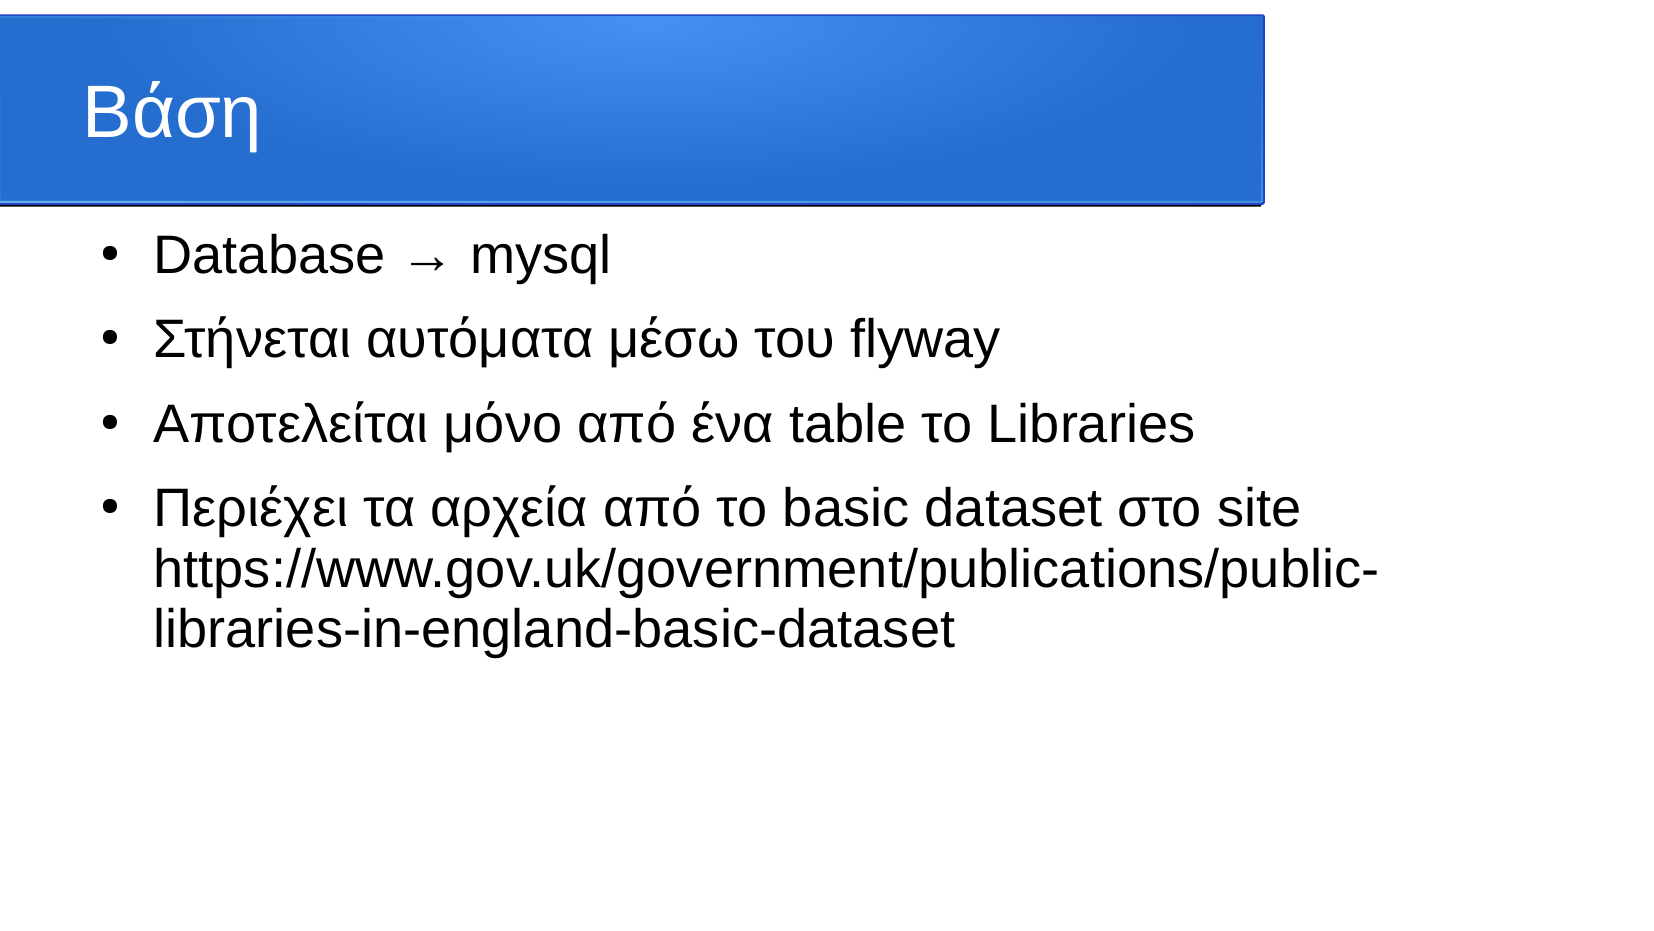

# Βάση
Database → mysql
Στήνεται αυτόματα μέσω του flyway
Αποτελείται μόνο από ένα table το Libraries
Περιέχει τα αρχεία από το basic dataset στο site https://www.gov.uk/government/publications/public-libraries-in-england-basic-dataset